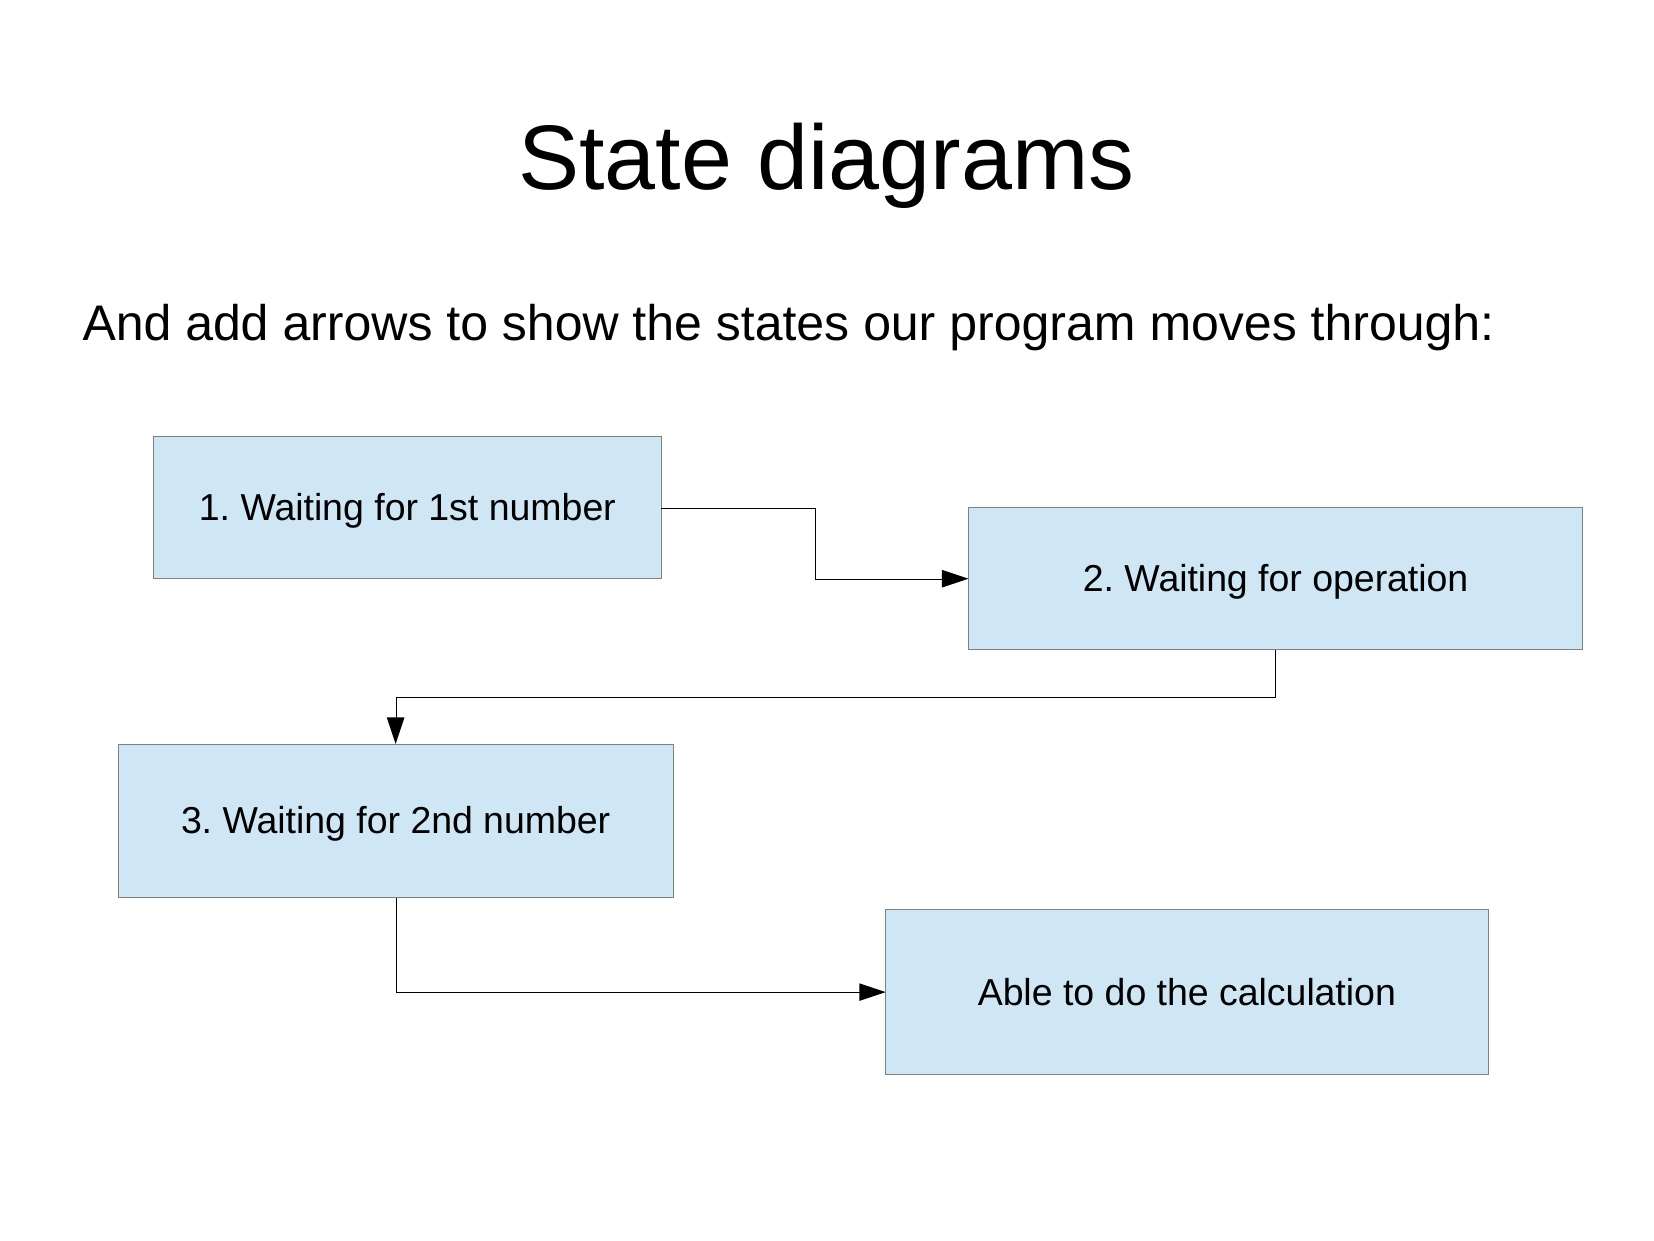

# State diagrams
And add arrows to show the states our program moves through:
1. Waiting for 1st number
2. Waiting for operation
3. Waiting for 2nd number
Able to do the calculation